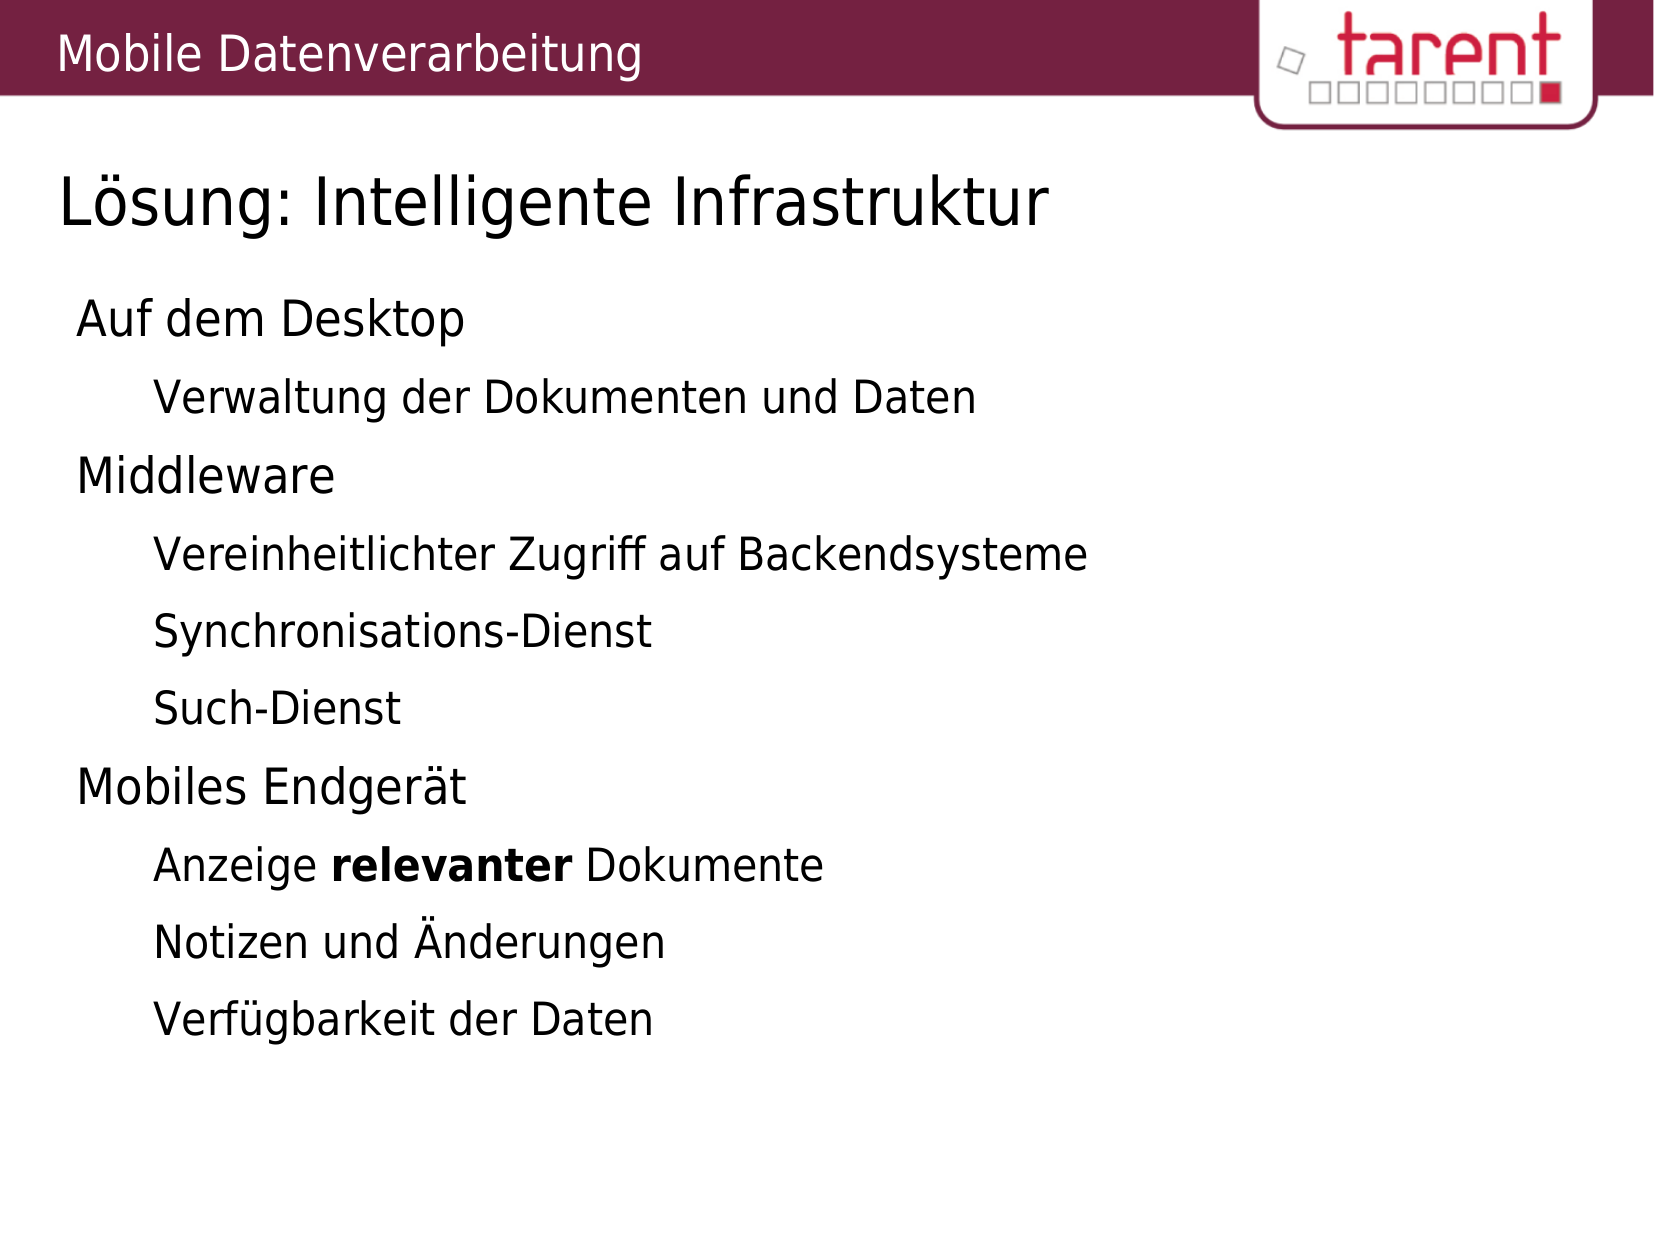

# Lösung: Intelligente Infrastruktur
Auf dem Desktop
Verwaltung der Dokumenten und Daten
Middleware
Vereinheitlichter Zugriff auf Backendsysteme
Synchronisations-Dienst
Such-Dienst
Mobiles Endgerät
Anzeige relevanter Dokumente
Notizen und Änderungen
Verfügbarkeit der Daten